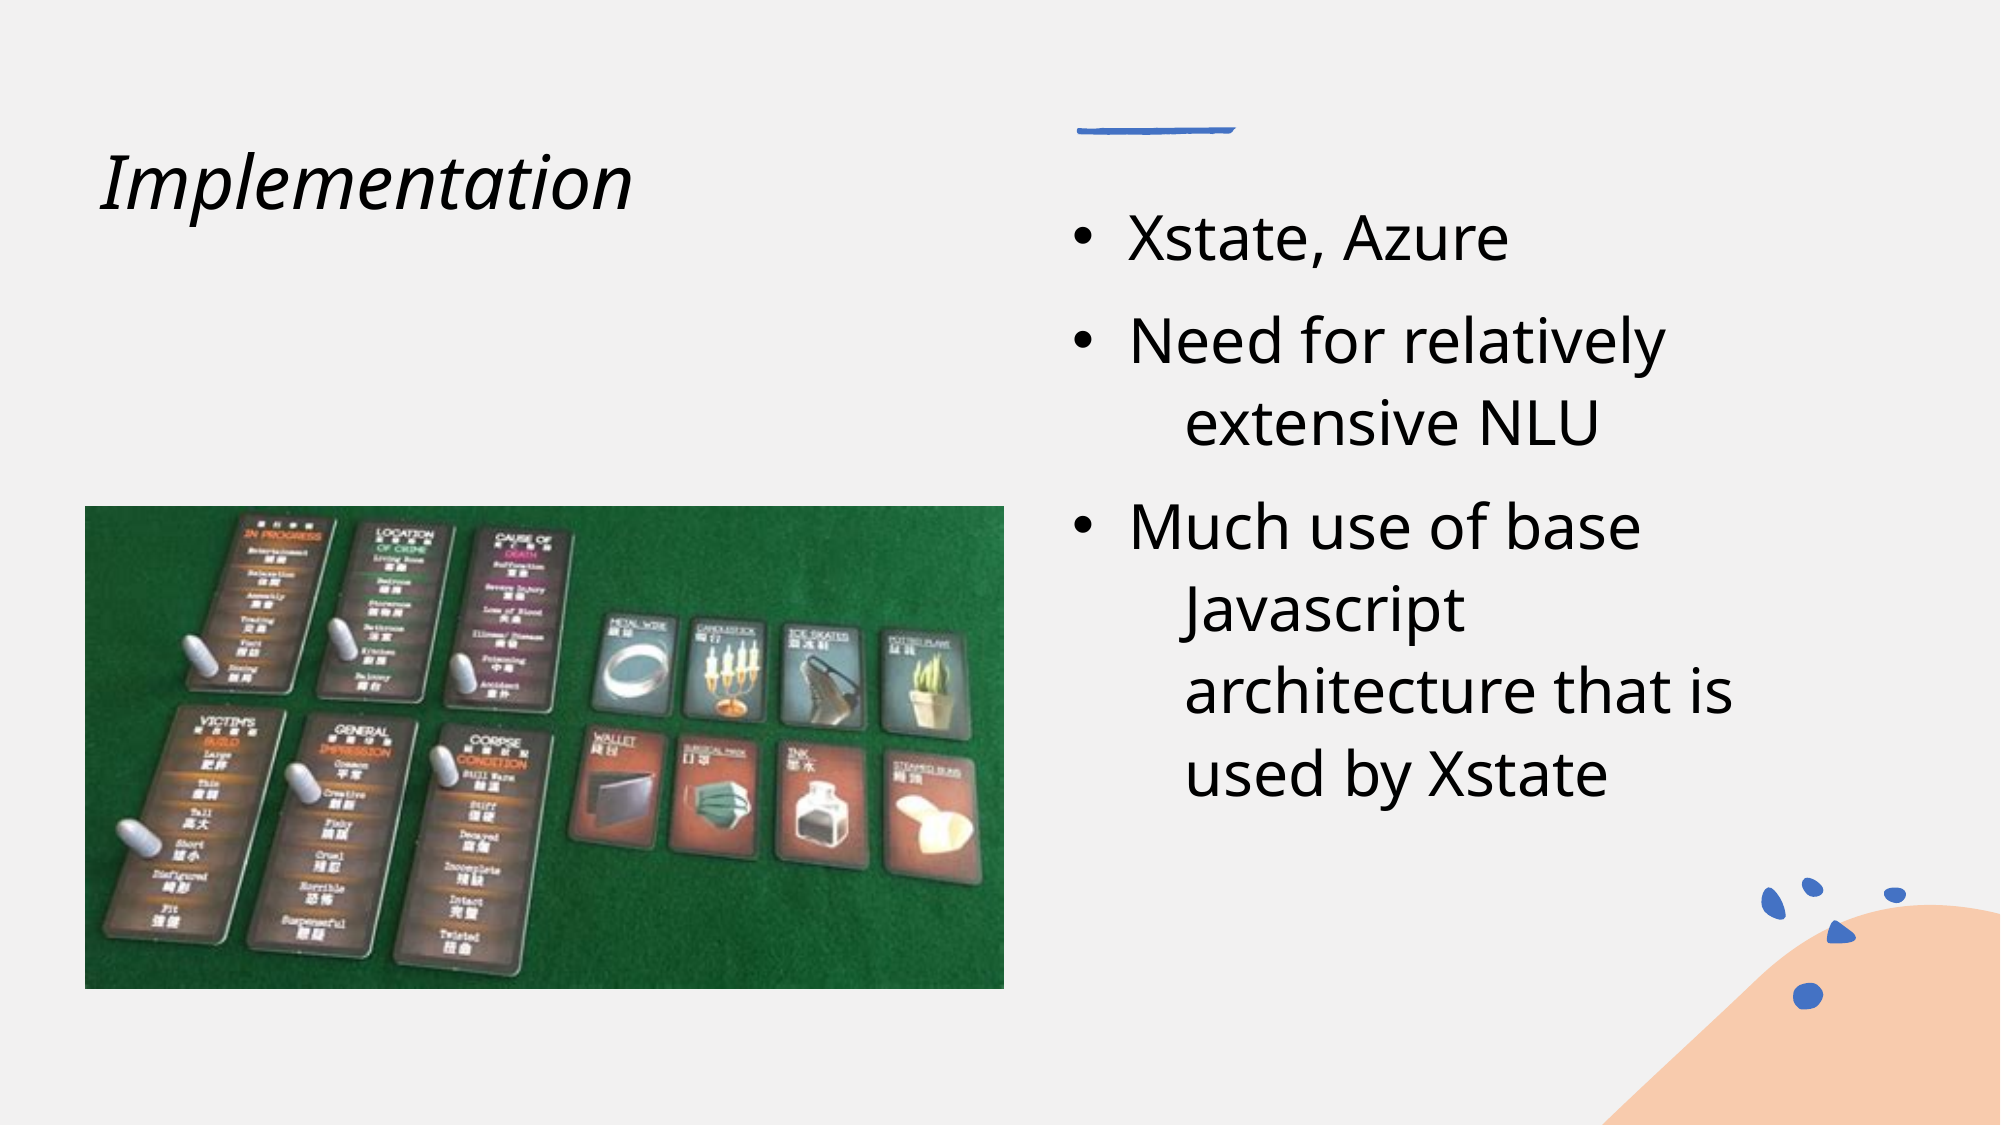

# Implementation
Xstate, Azure
Need for relatively extensive NLU
Much use of base Javascript architecture that is used by Xstate